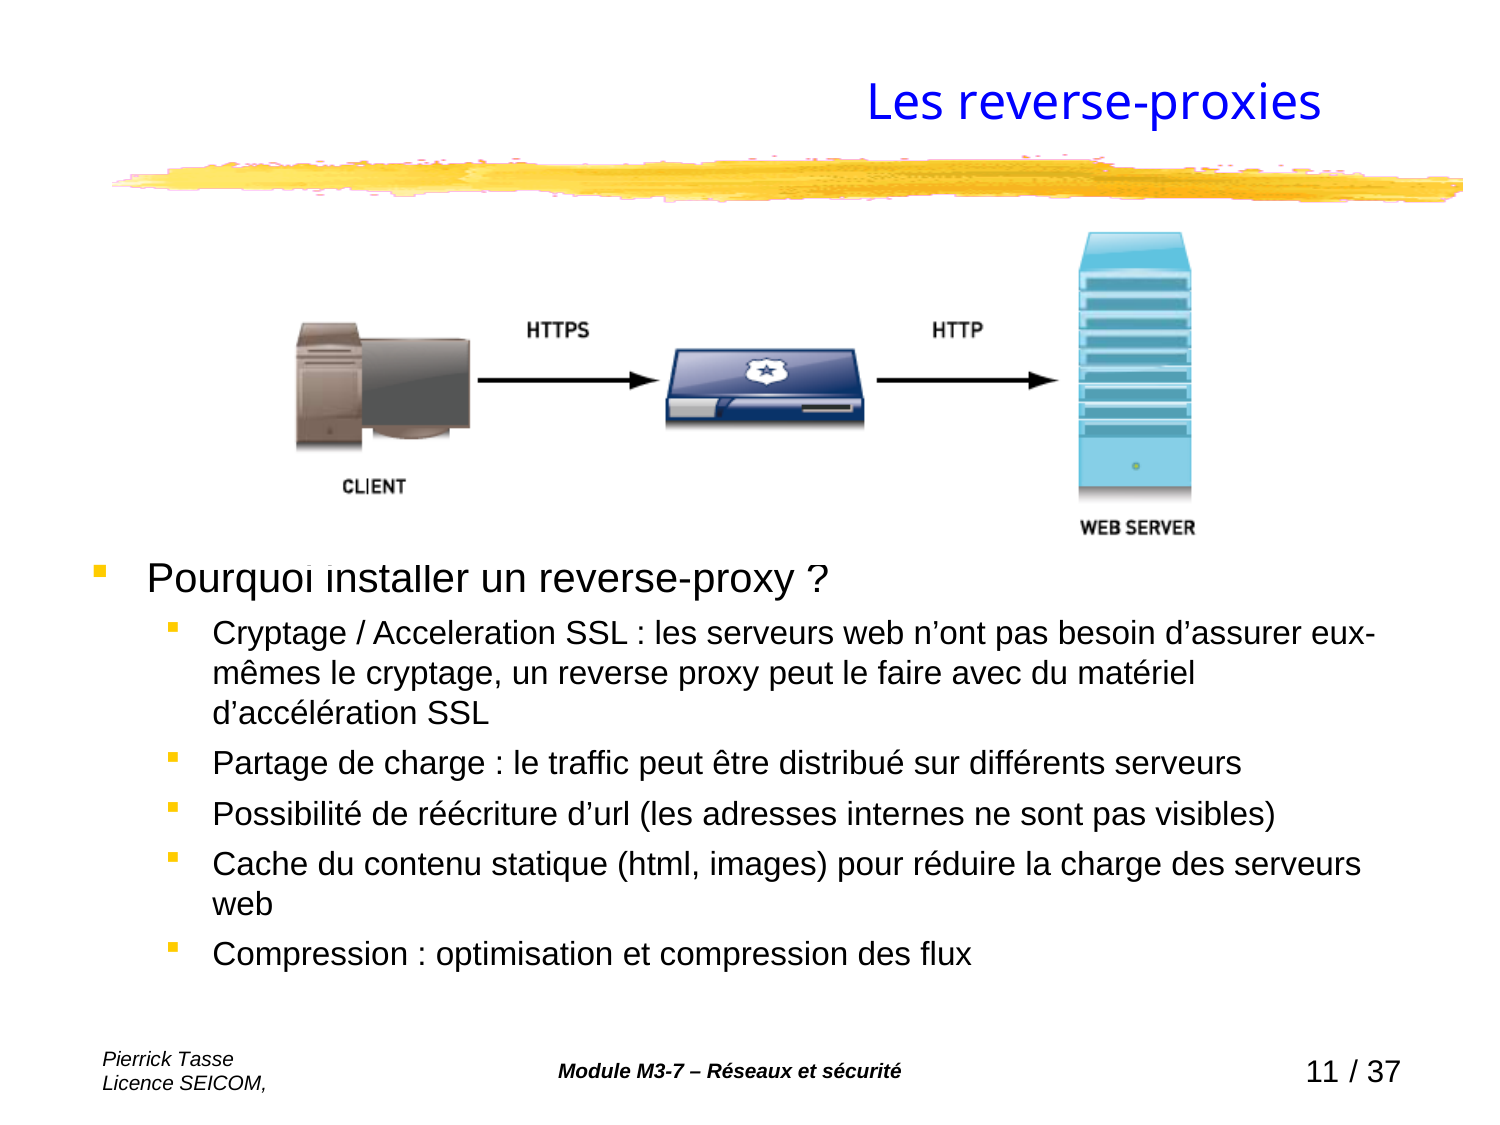

# Les reverse-proxies
Pourquoi installer un reverse-proxy ?
Cryptage / Acceleration SSL : les serveurs web n’ont pas besoin d’assurer eux-mêmes le cryptage, un reverse proxy peut le faire avec du matériel d’accélération SSL
Partage de charge : le traffic peut être distribué sur différents serveurs
Possibilité de réécriture d’url (les adresses internes ne sont pas visibles)
Cache du contenu statique (html, images) pour réduire la charge des serveurs web
Compression : optimisation et compression des flux
11